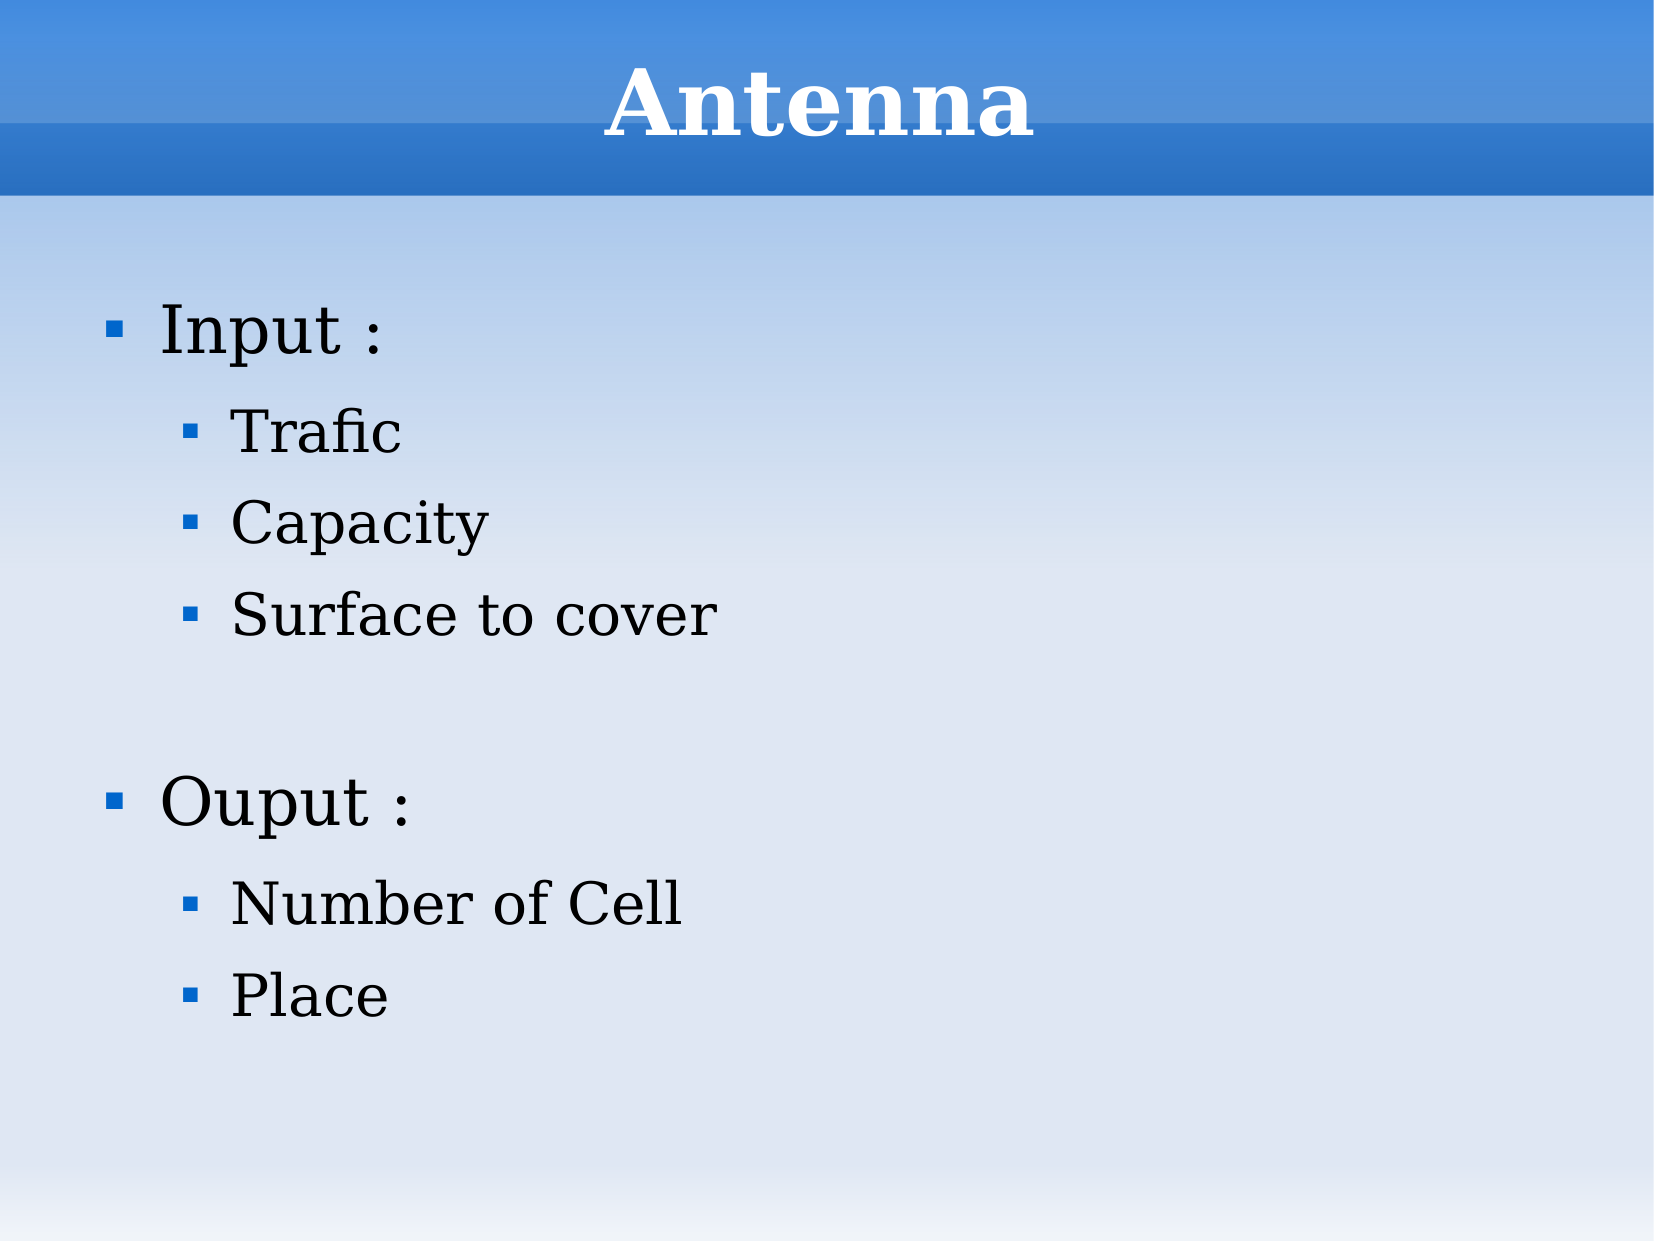

# Antenna
Input :
Trafic
Capacity
Surface to cover
Ouput :
Number of Cell
Place